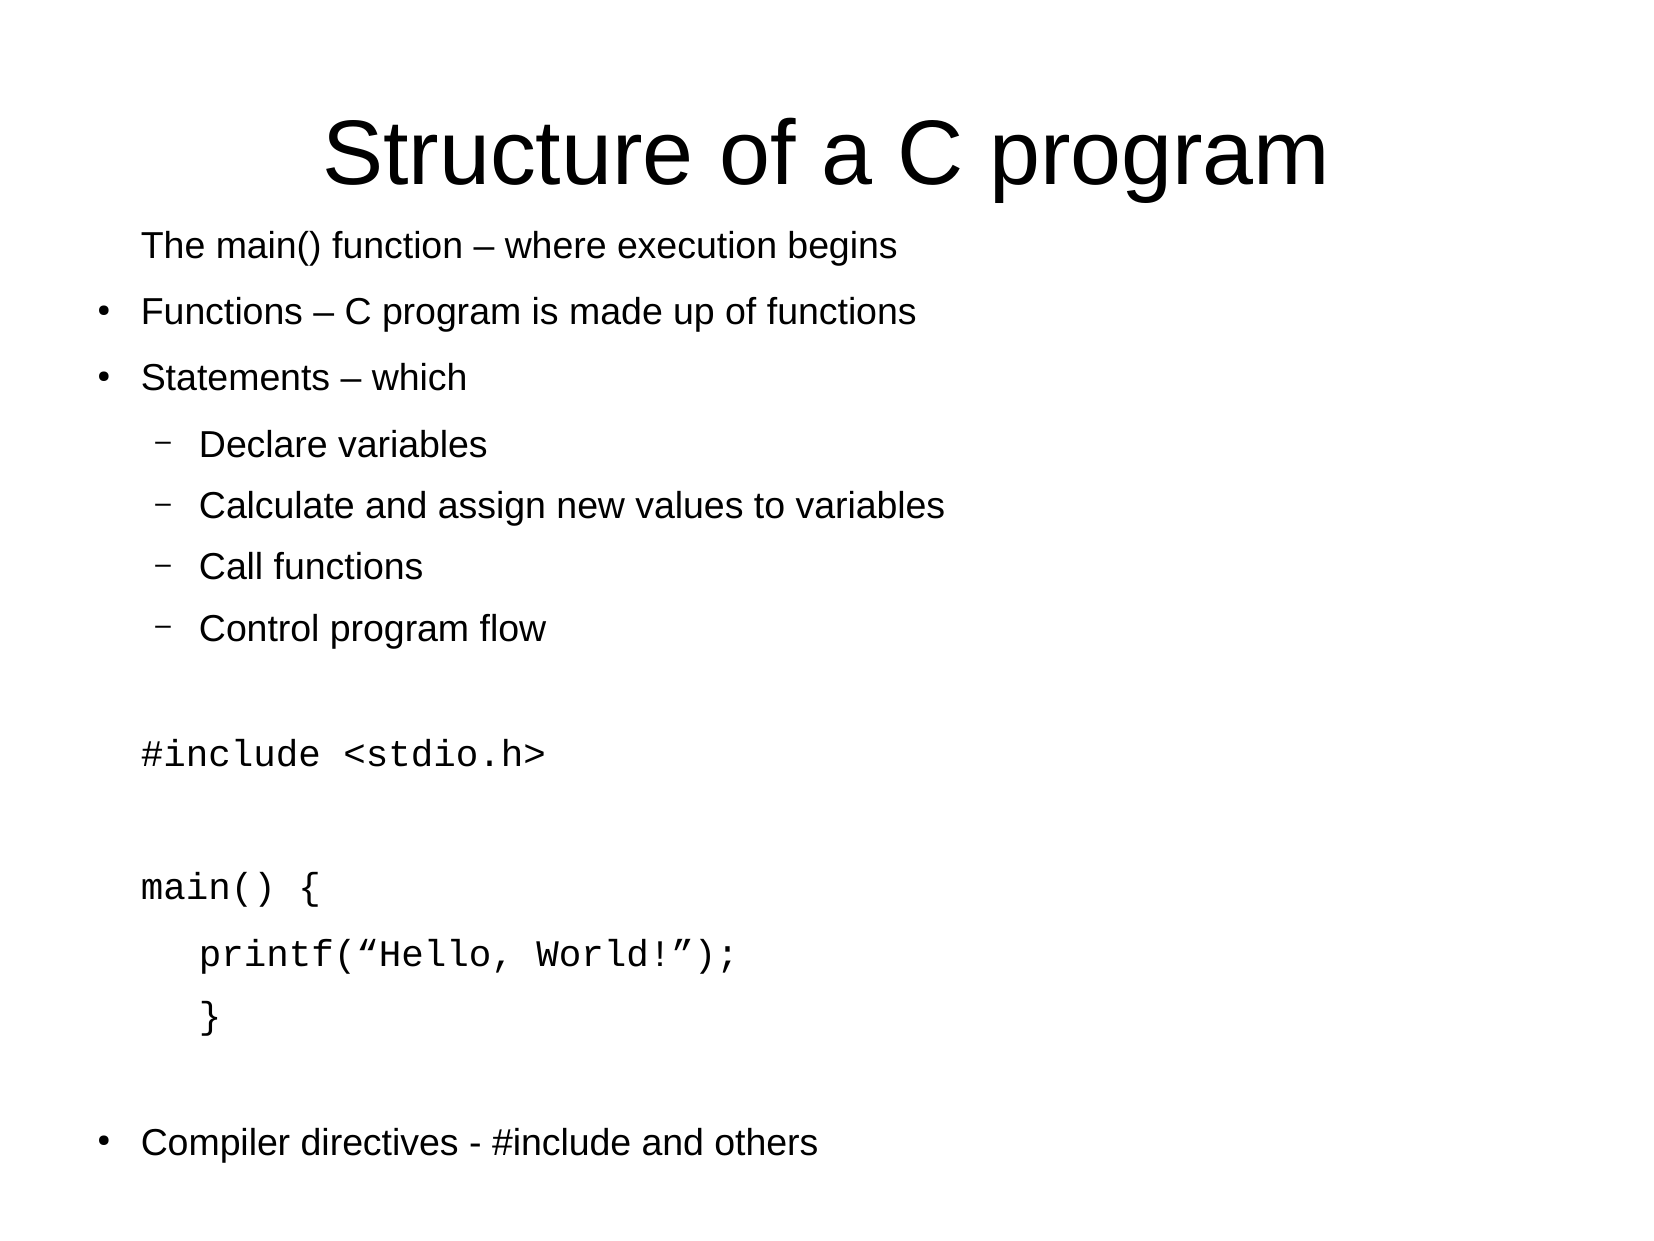

# Structure of a C program
The main() function – where execution begins
Functions – C program is made up of functions
Statements – which
Declare variables
Calculate and assign new values to variables
Call functions
Control program flow
#include <stdio.h>
main() {
printf(“Hello, World!”);
}
Compiler directives - #include and others